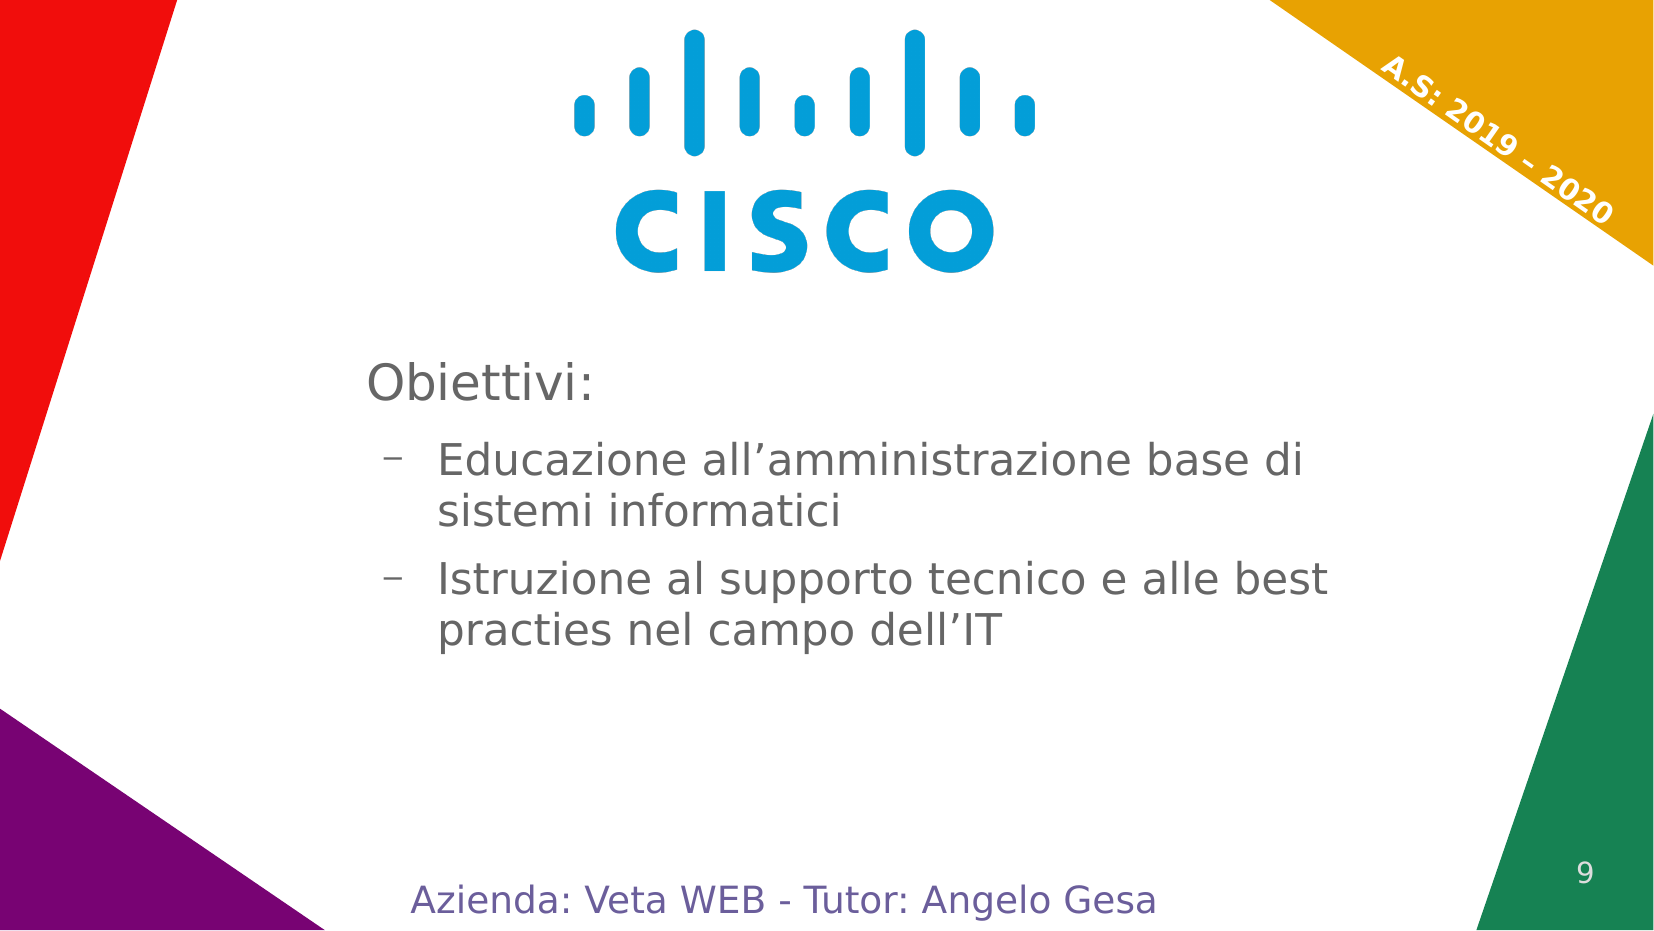

A.S: 2019 – 2020
# Obiettivi:
Educazione all’amministrazione base di sistemi informatici
Istruzione al supporto tecnico e alle best practies nel campo dell’IT
9
Azienda: Veta WEB - Tutor: Angelo Gesa